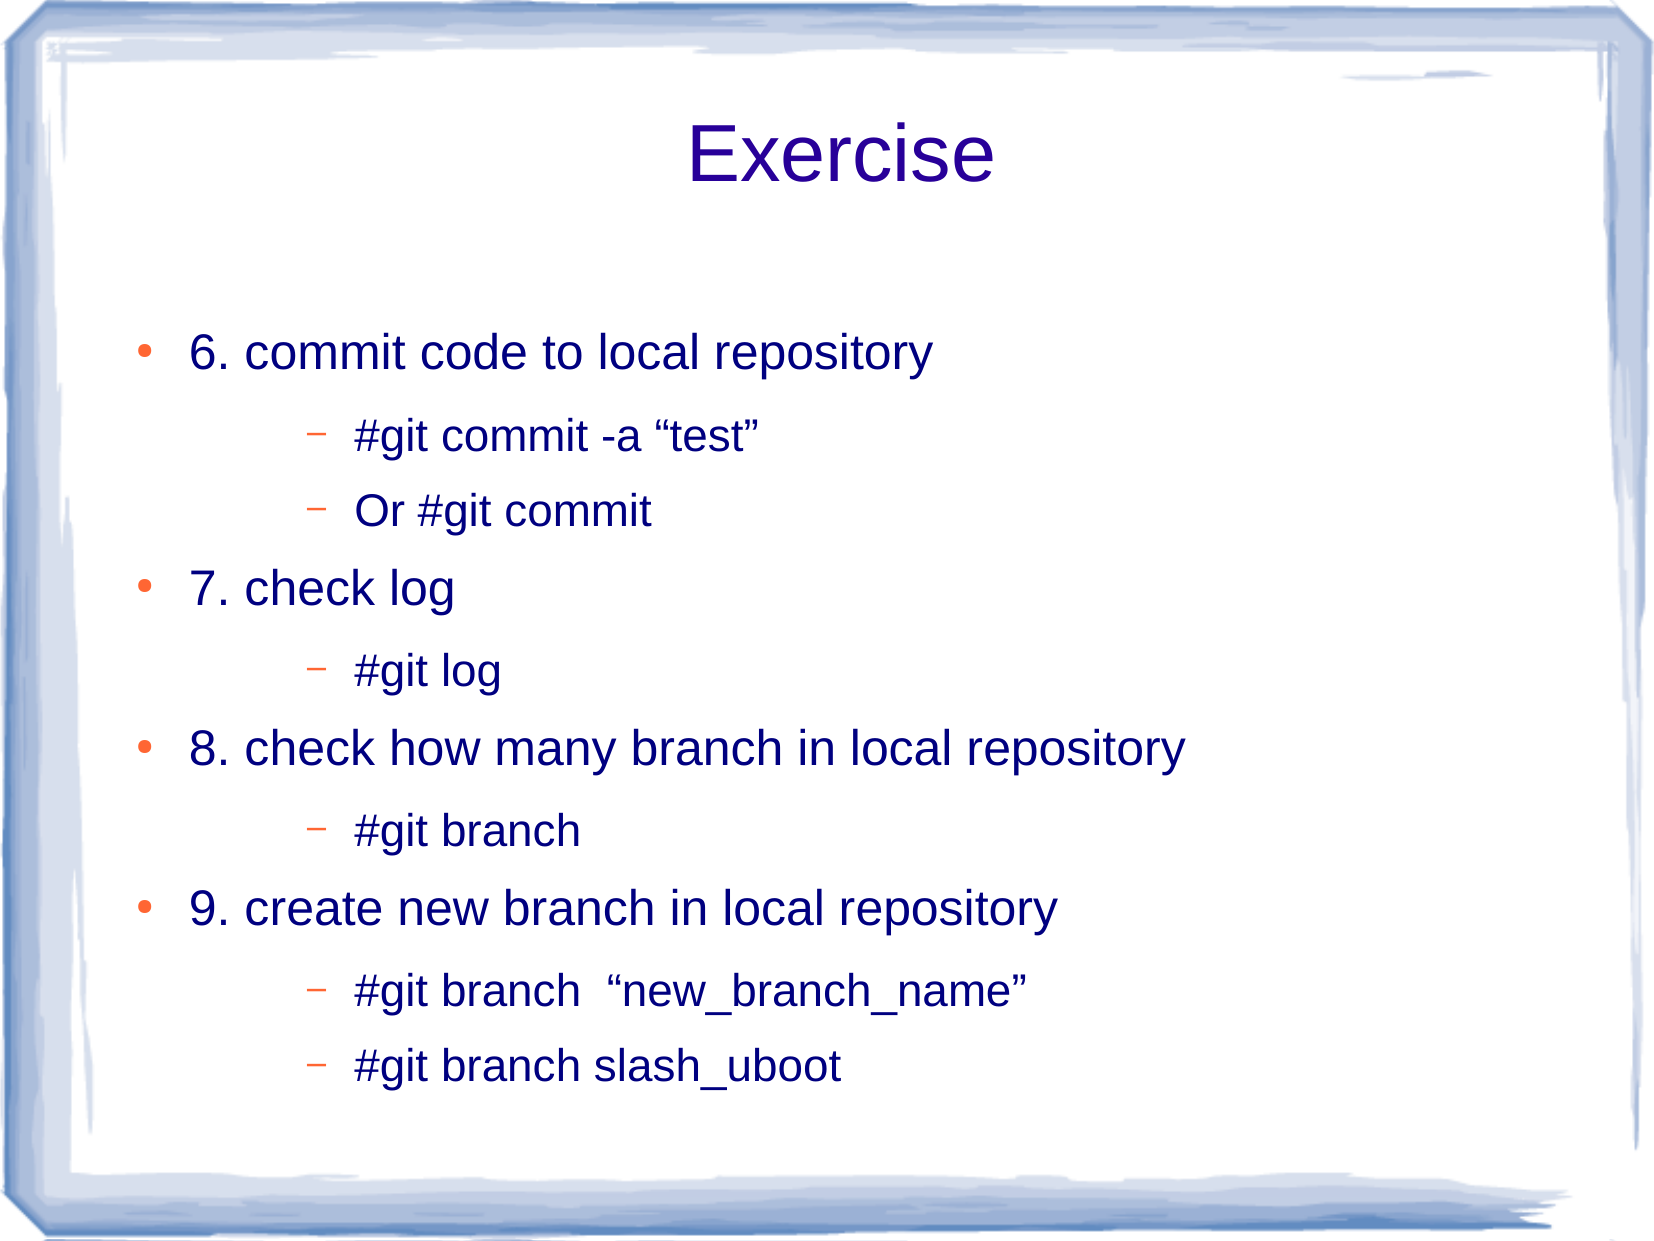

# Exercise
6. commit code to local repository
#git commit -a “test”
Or #git commit
7. check log
#git log
8. check how many branch in local repository
#git branch
9. create new branch in local repository
#git branch “new_branch_name”
#git branch slash_uboot